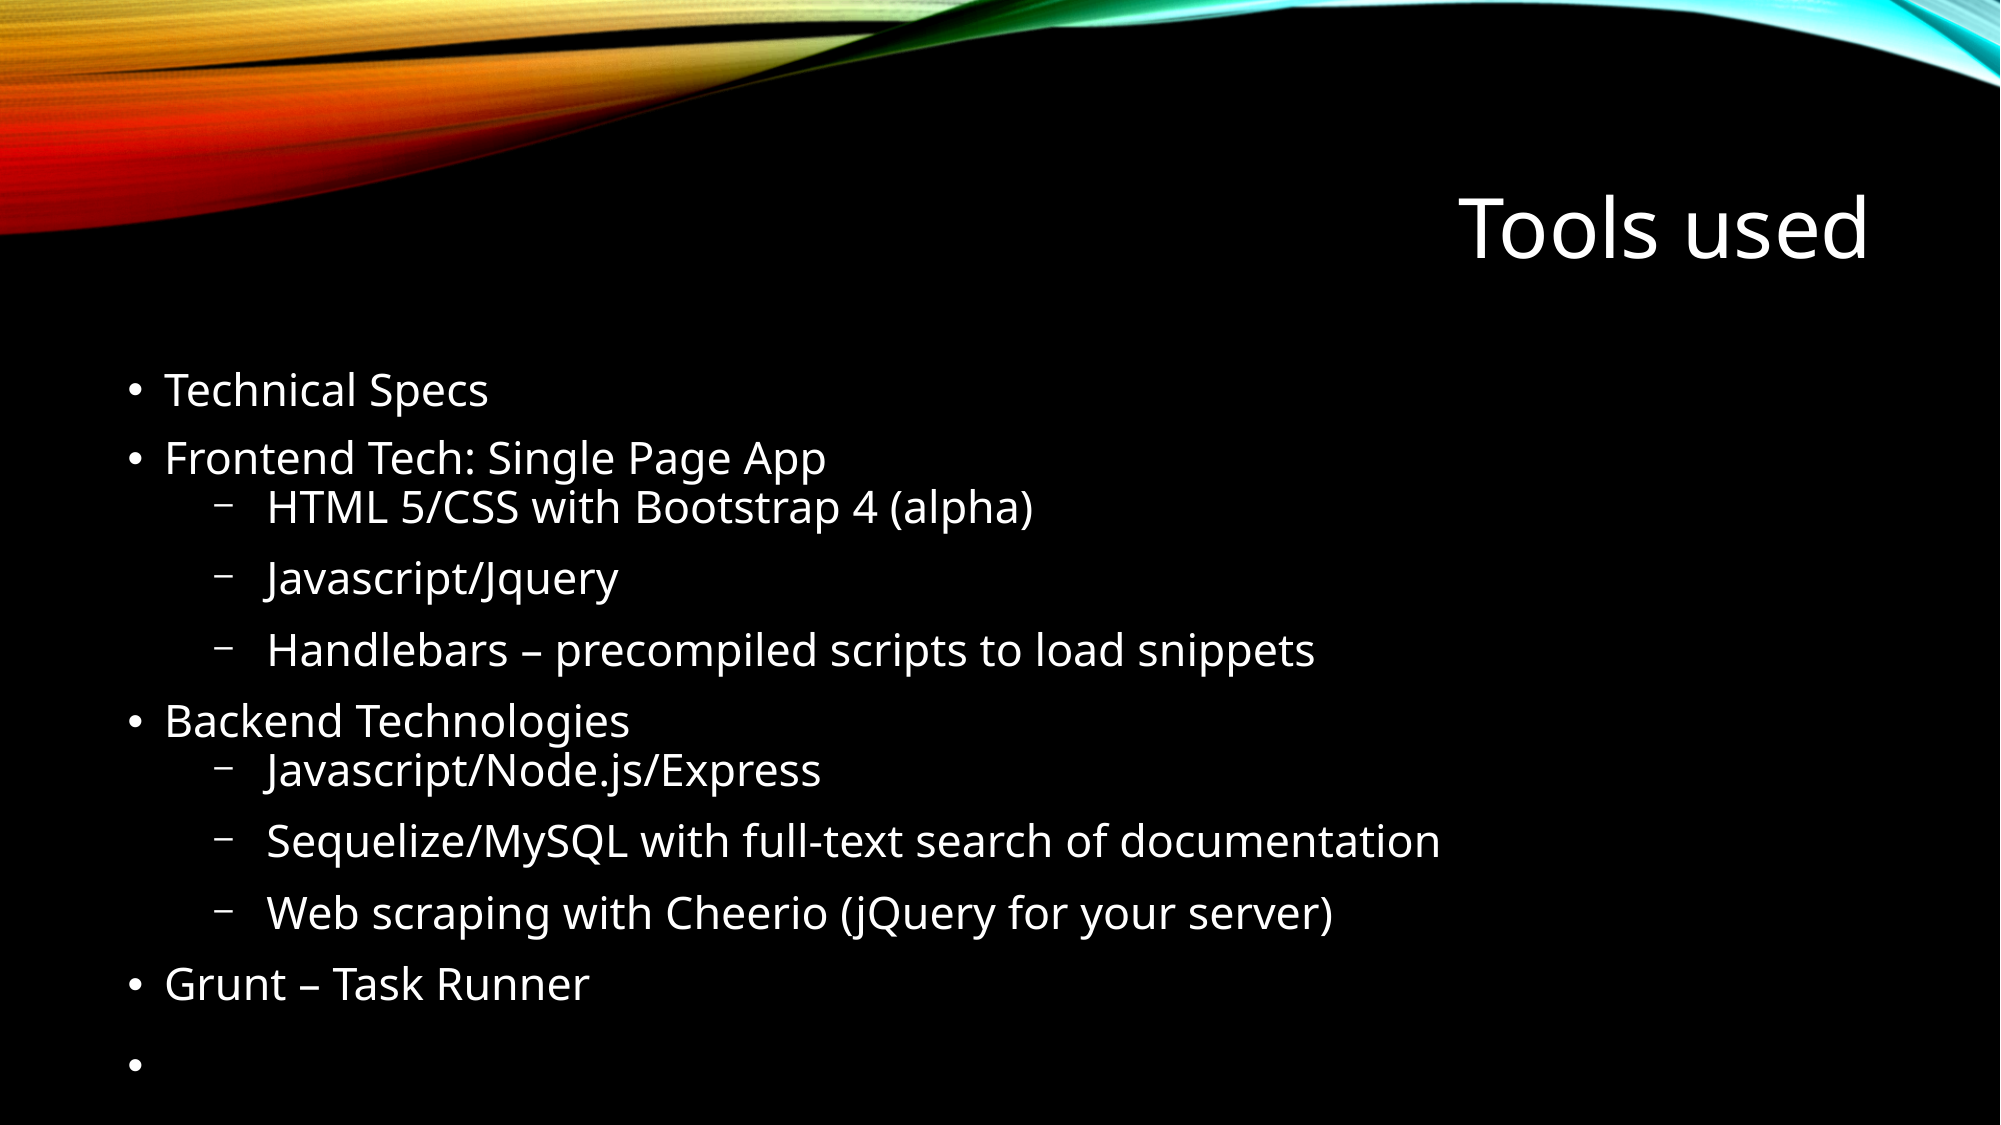

# Tools used
Technical Specs
Frontend Tech: Single Page App
HTML 5/CSS with Bootstrap 4 (alpha)
Javascript/Jquery
Handlebars – precompiled scripts to load snippets
Backend Technologies
Javascript/Node.js/Express
Sequelize/MySQL with full-text search of documentation
Web scraping with Cheerio (jQuery for your server)
Grunt – Task Runner